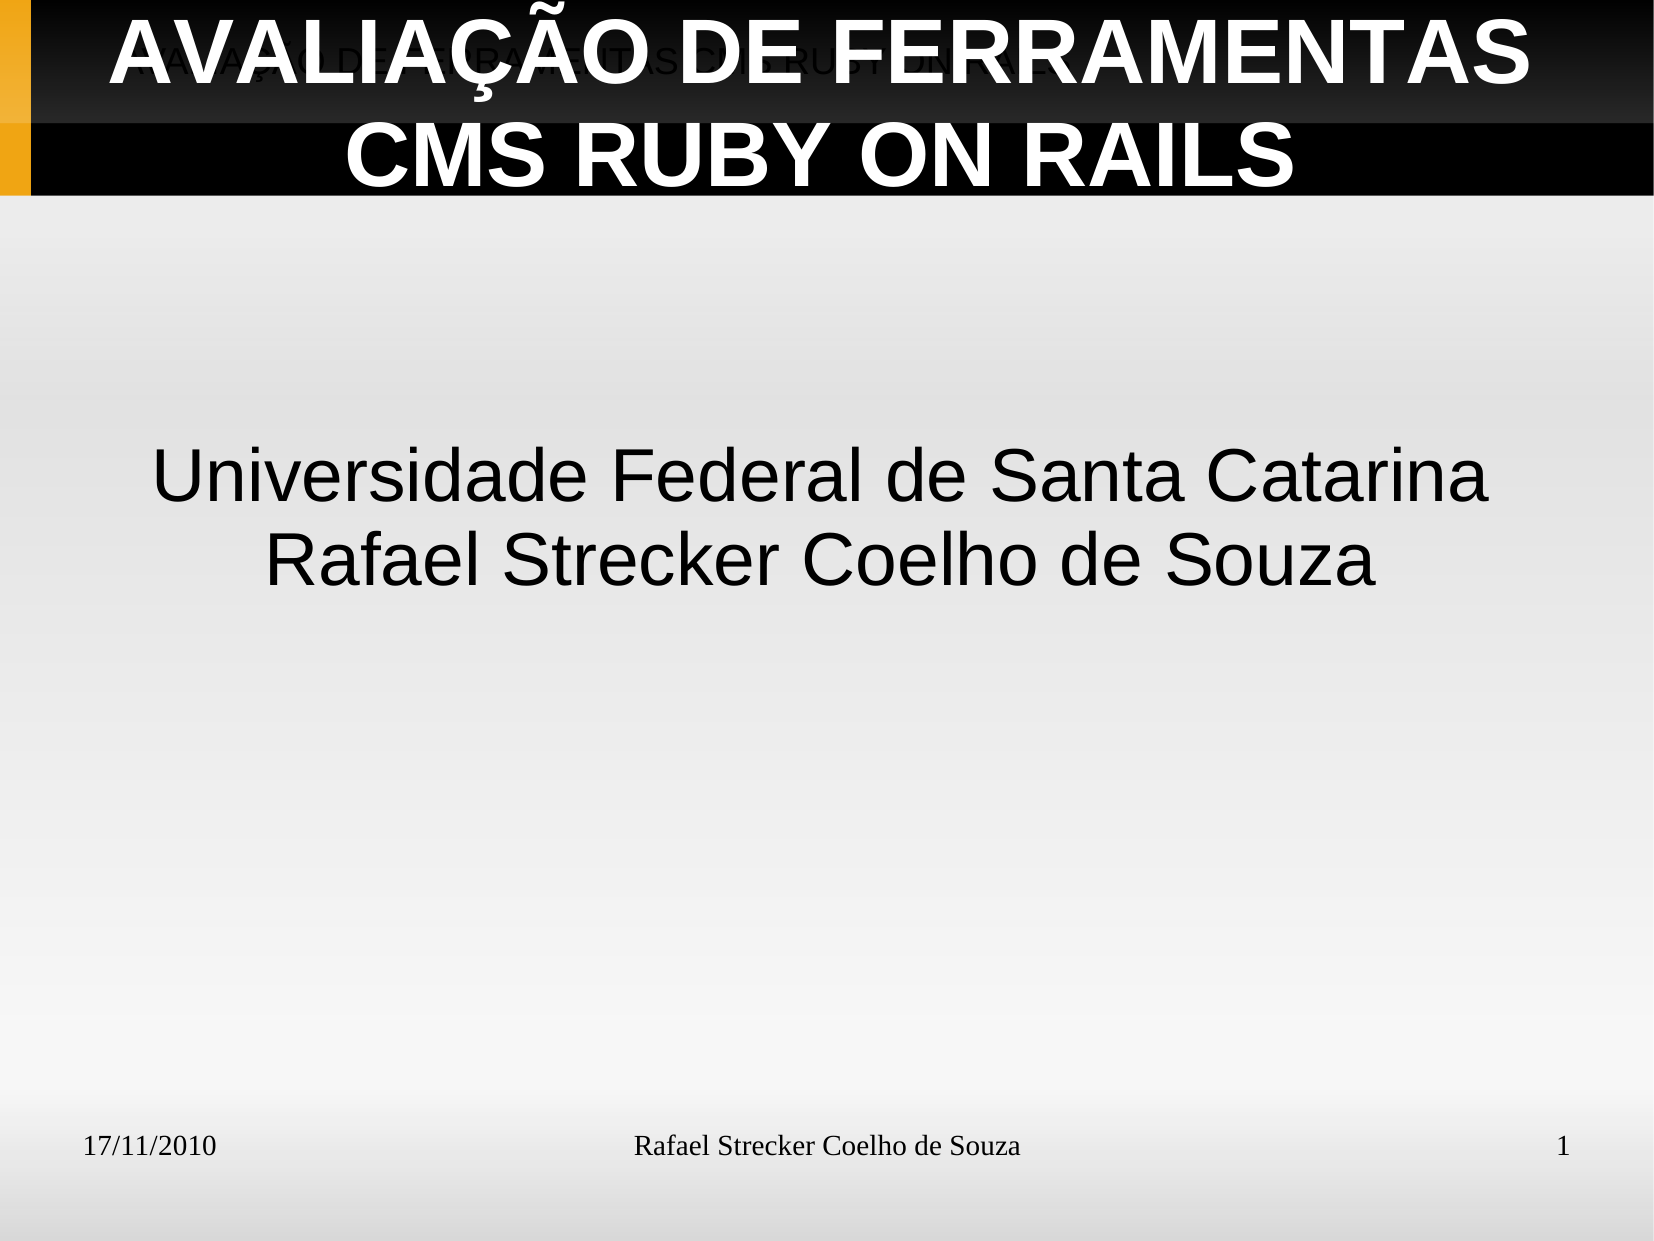

# Universidade Federal de Santa Catarina
Rafael Strecker Coelho de Souza
AVALIAÇÃO DE FERRAMENTAS CMS RUBY ON RAILS
AVALIAÇÃO DE FERRAMENTAS CMS RUBY ON RAILS
17/11/2010
Rafael Strecker Coelho de Souza
1